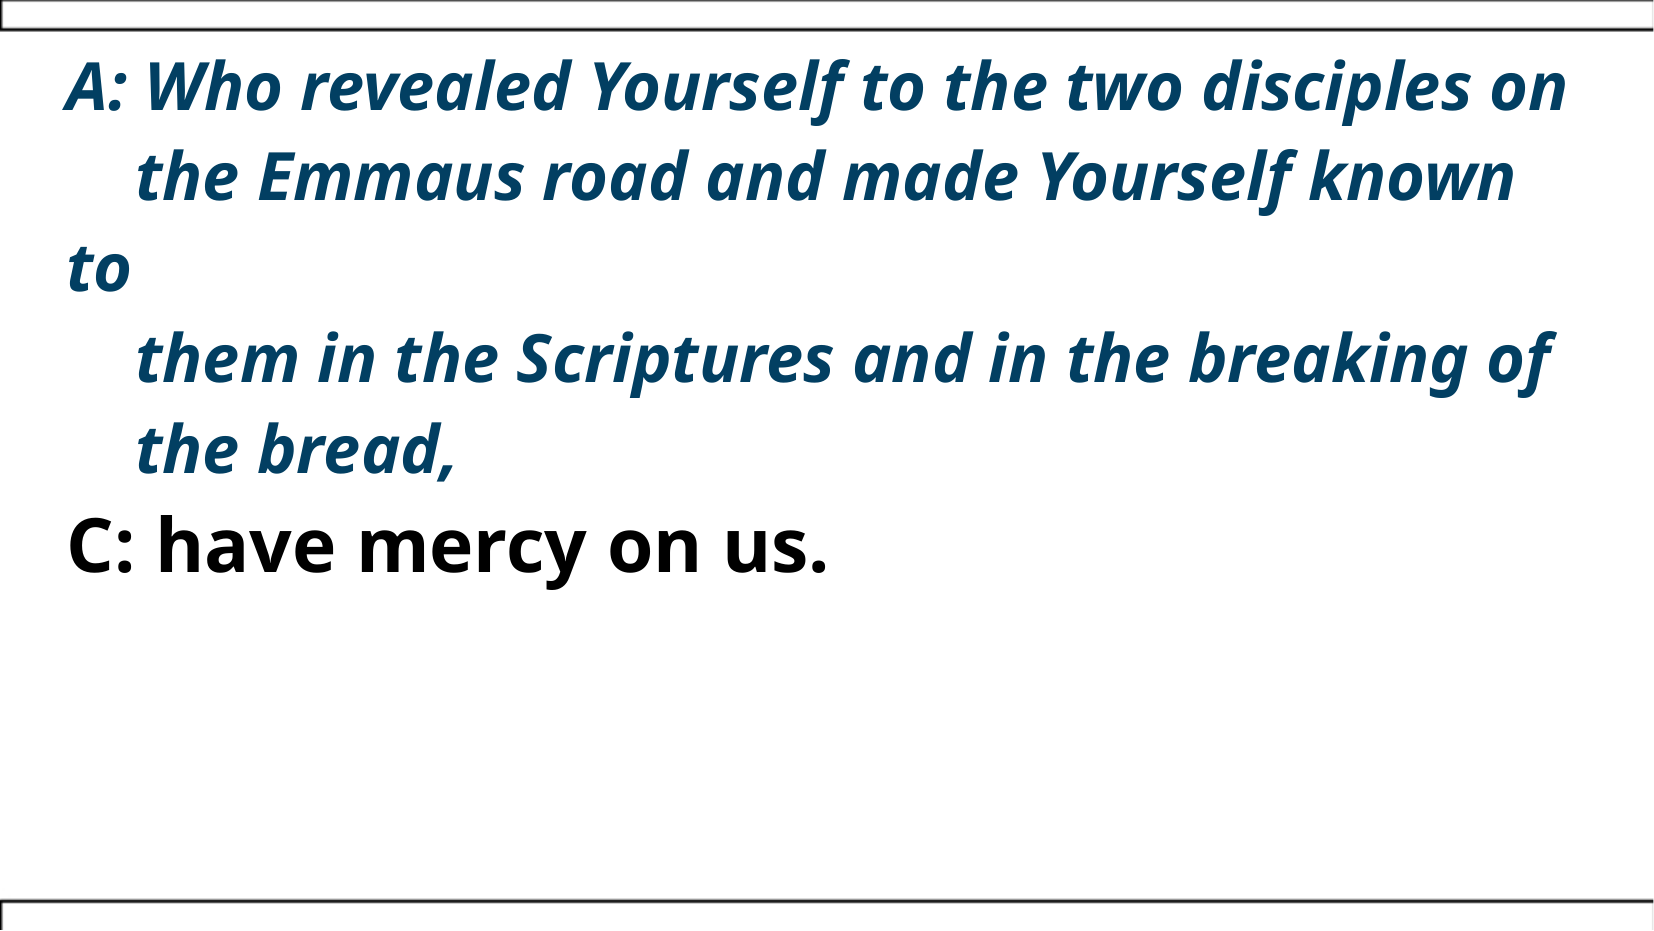

A: Who revealed Yourself to the two disciples on
 the Emmaus road and made Yourself known to
 them in the Scriptures and in the breaking of
 the bread,
C: have mercy on us.